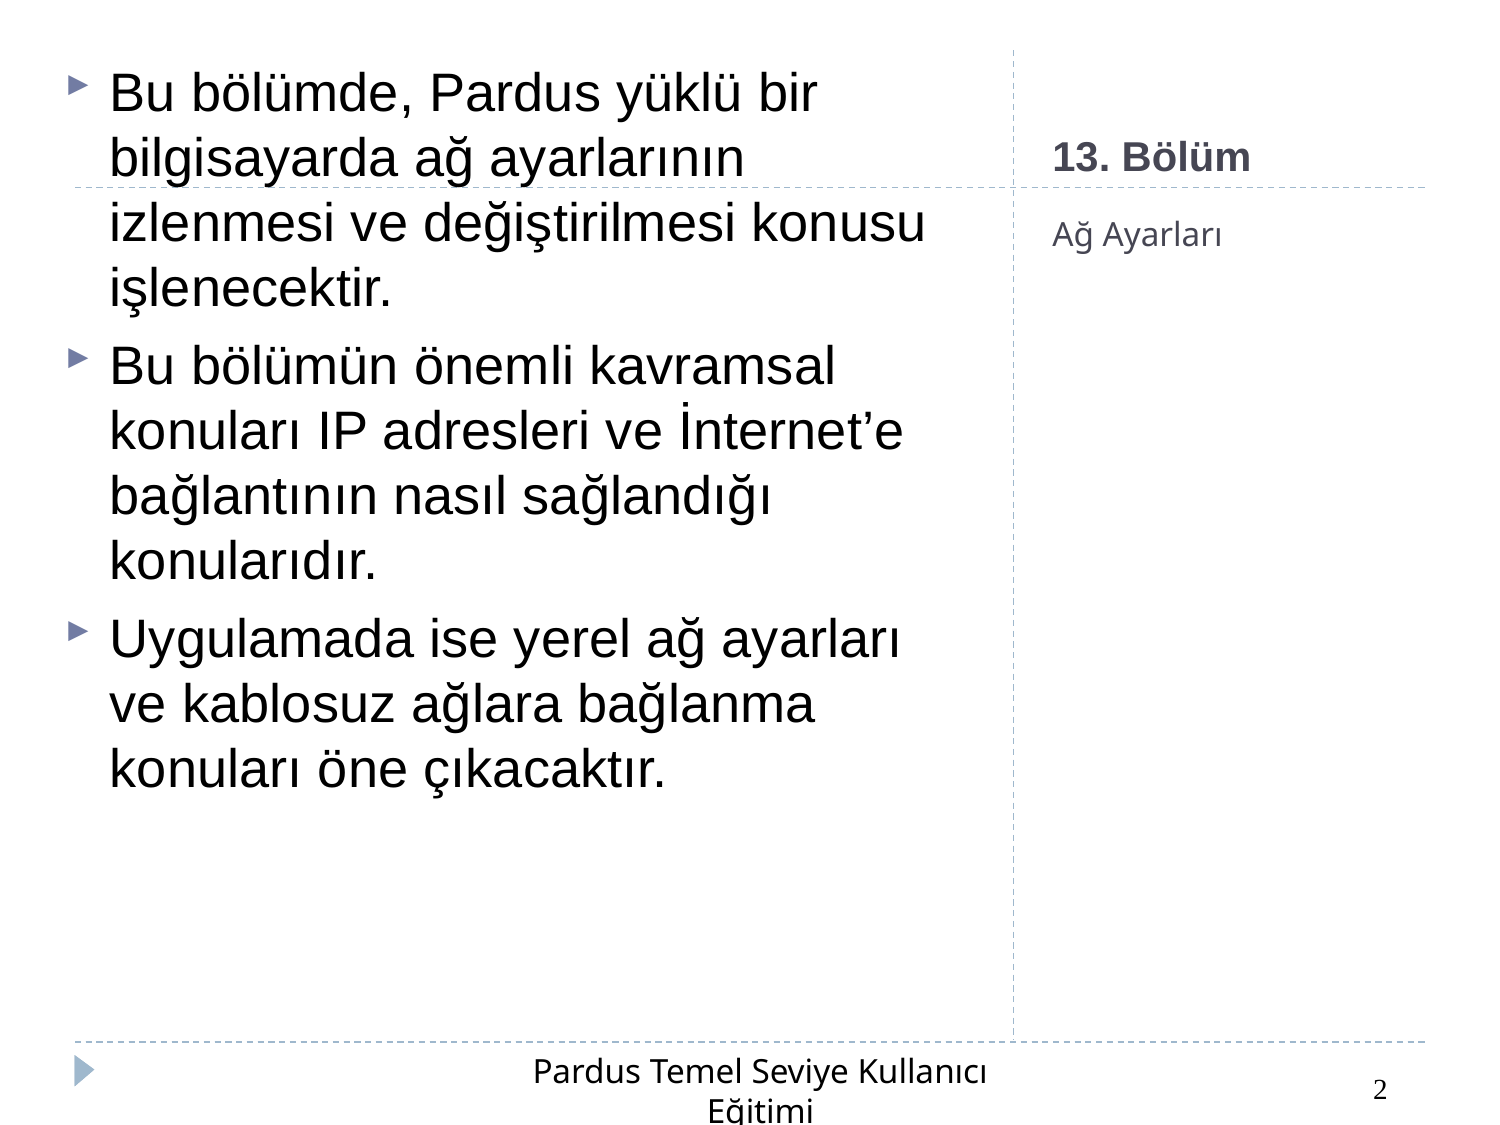

Bu bölümde, Pardus yüklü bir bilgisayarda ağ ayarlarının izlenmesi ve değiştirilmesi konusu işlenecektir.
Bu bölümün önemli kavramsal konuları IP adresleri ve İnternet’e bağlantının nasıl sağlandığı konularıdır.
Uygulamada ise yerel ağ ayarları ve kablosuz ağlara bağlanma konuları öne çıkacaktır.
# 13. Bölüm
Ağ Ayarları